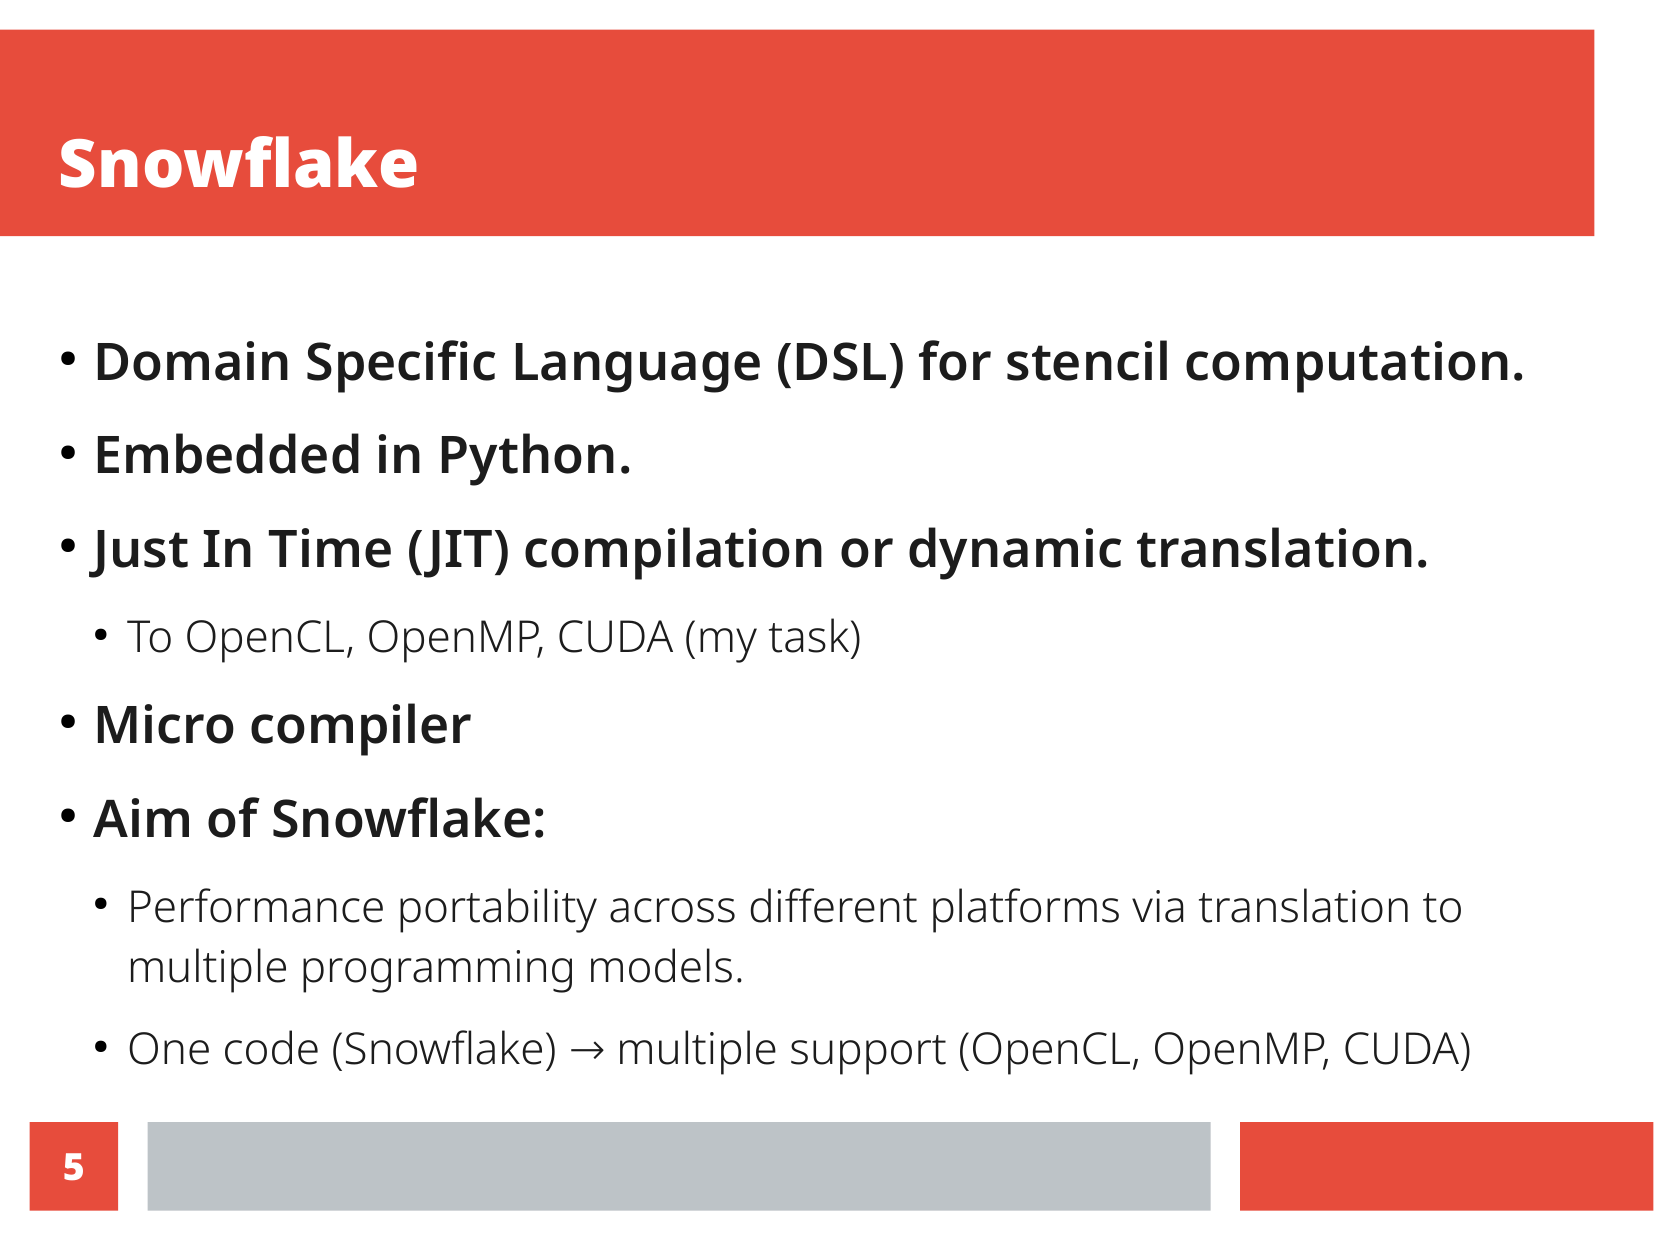

# Snowflake
Domain Specific Language (DSL) for stencil computation.
Embedded in Python.
Just In Time (JIT) compilation or dynamic translation.
To OpenCL, OpenMP, CUDA (my task)
Micro compiler
Aim of Snowflake:
Performance portability across different platforms via translation to multiple programming models.
One code (Snowflake) → multiple support (OpenCL, OpenMP, CUDA)
5